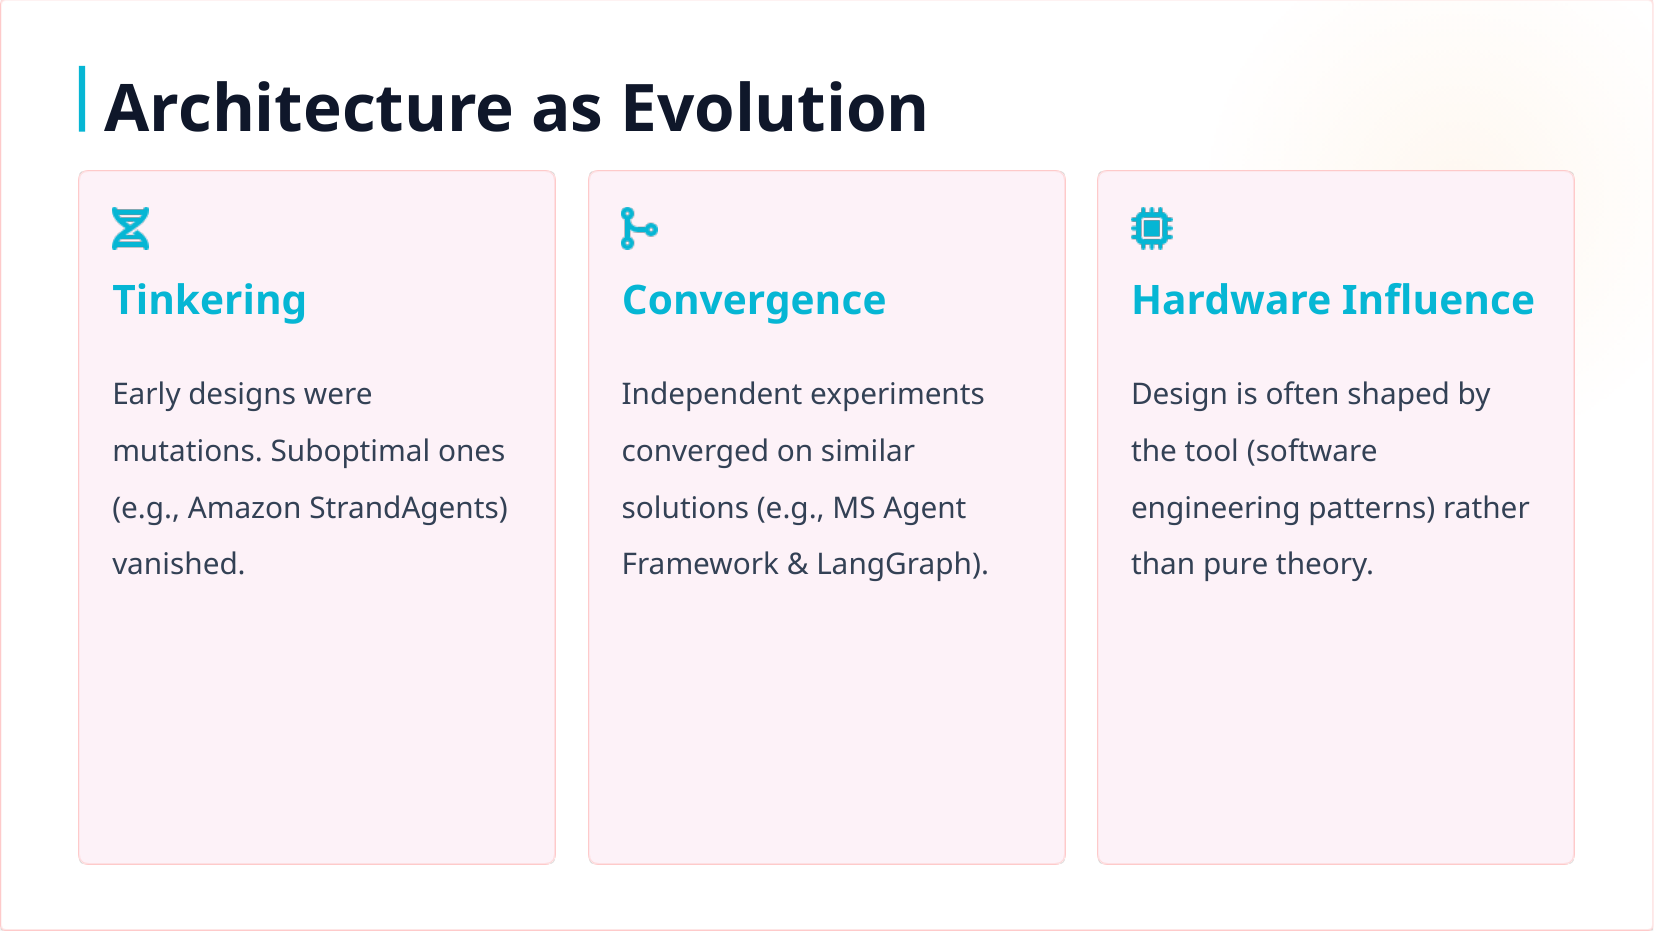

Architecture as Evolution
Tinkering
Convergence
Hardware Influence
Early designs were mutations. Suboptimal ones (e.g., Amazon StrandAgents) vanished.
Independent experiments converged on similar solutions (e.g., MS Agent Framework & LangGraph).
Design is often shaped by the tool (software engineering patterns) rather than pure theory.